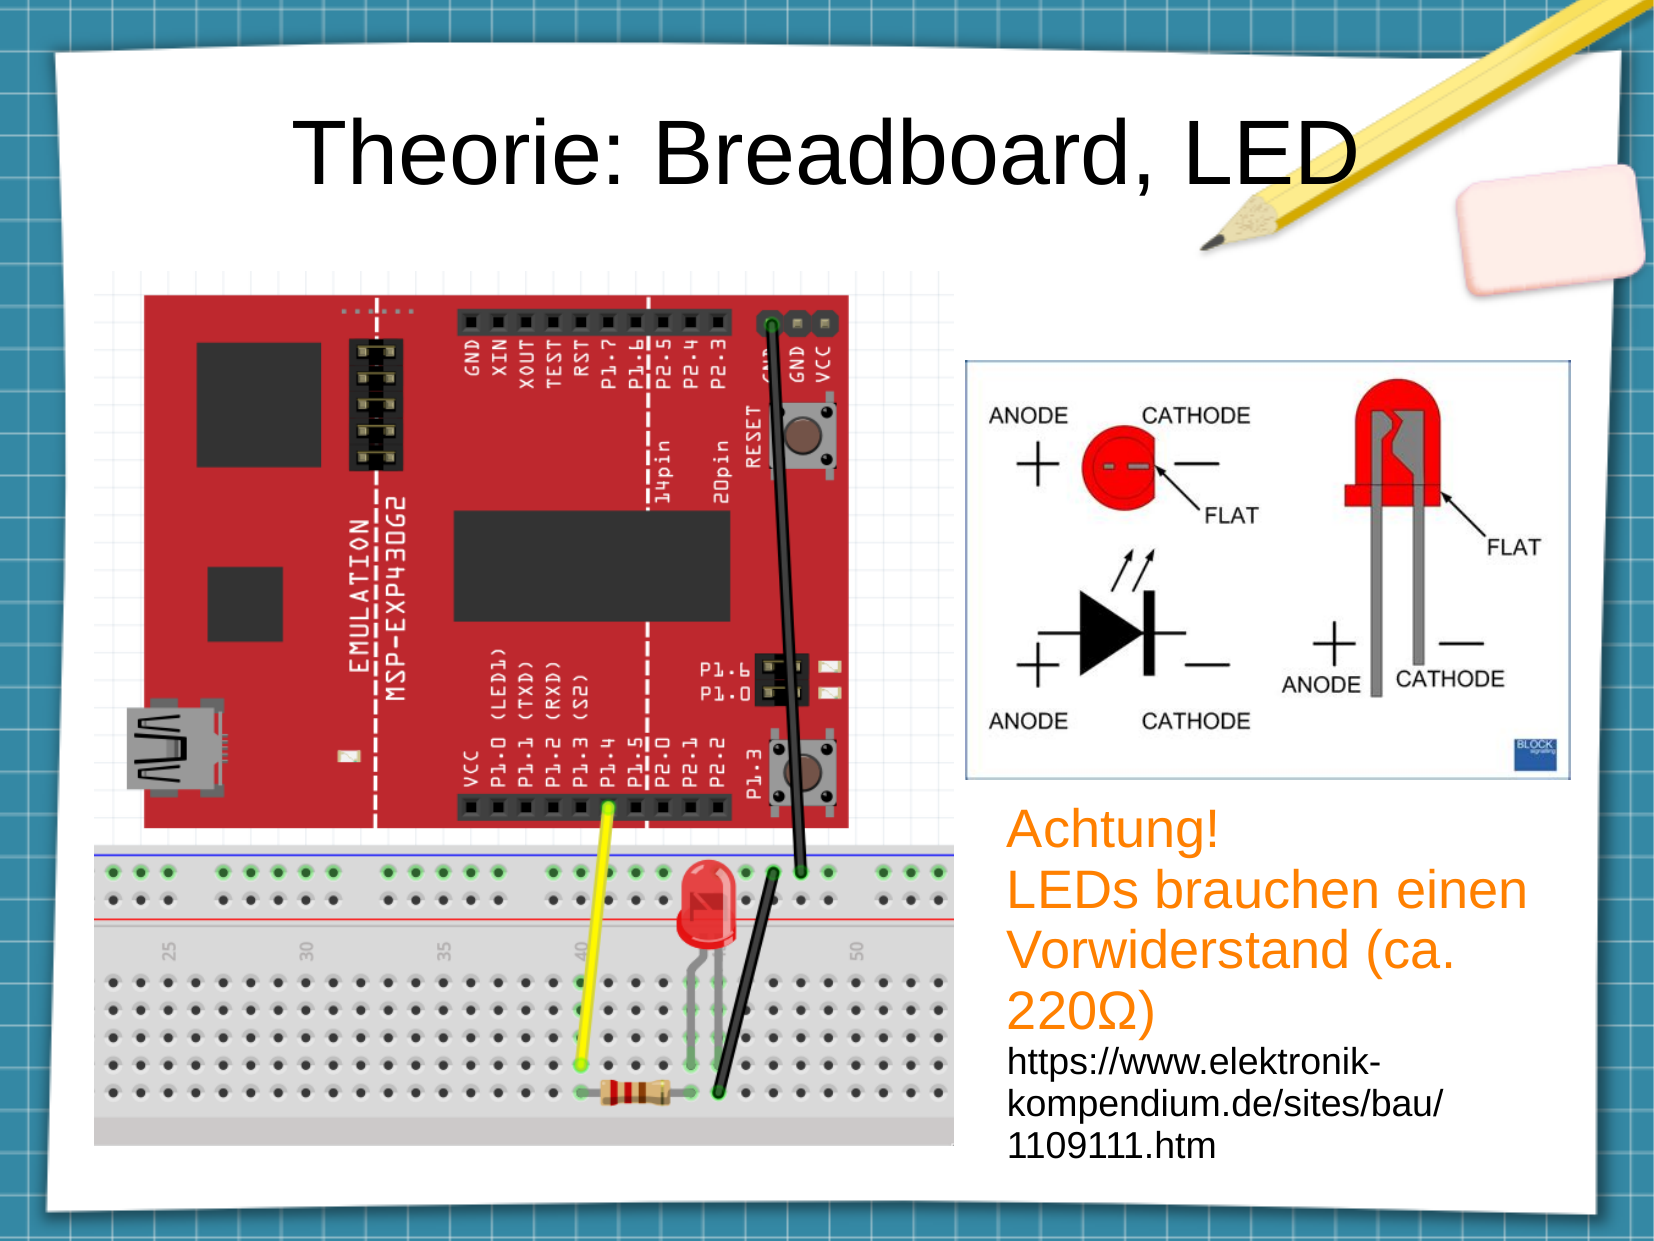

# Theorie: Breadboard, LED
Achtung!
LEDs brauchen einen Vorwiderstand (ca. 220Ω)
https://www.elektronik-kompendium.de/sites/bau/1109111.htm